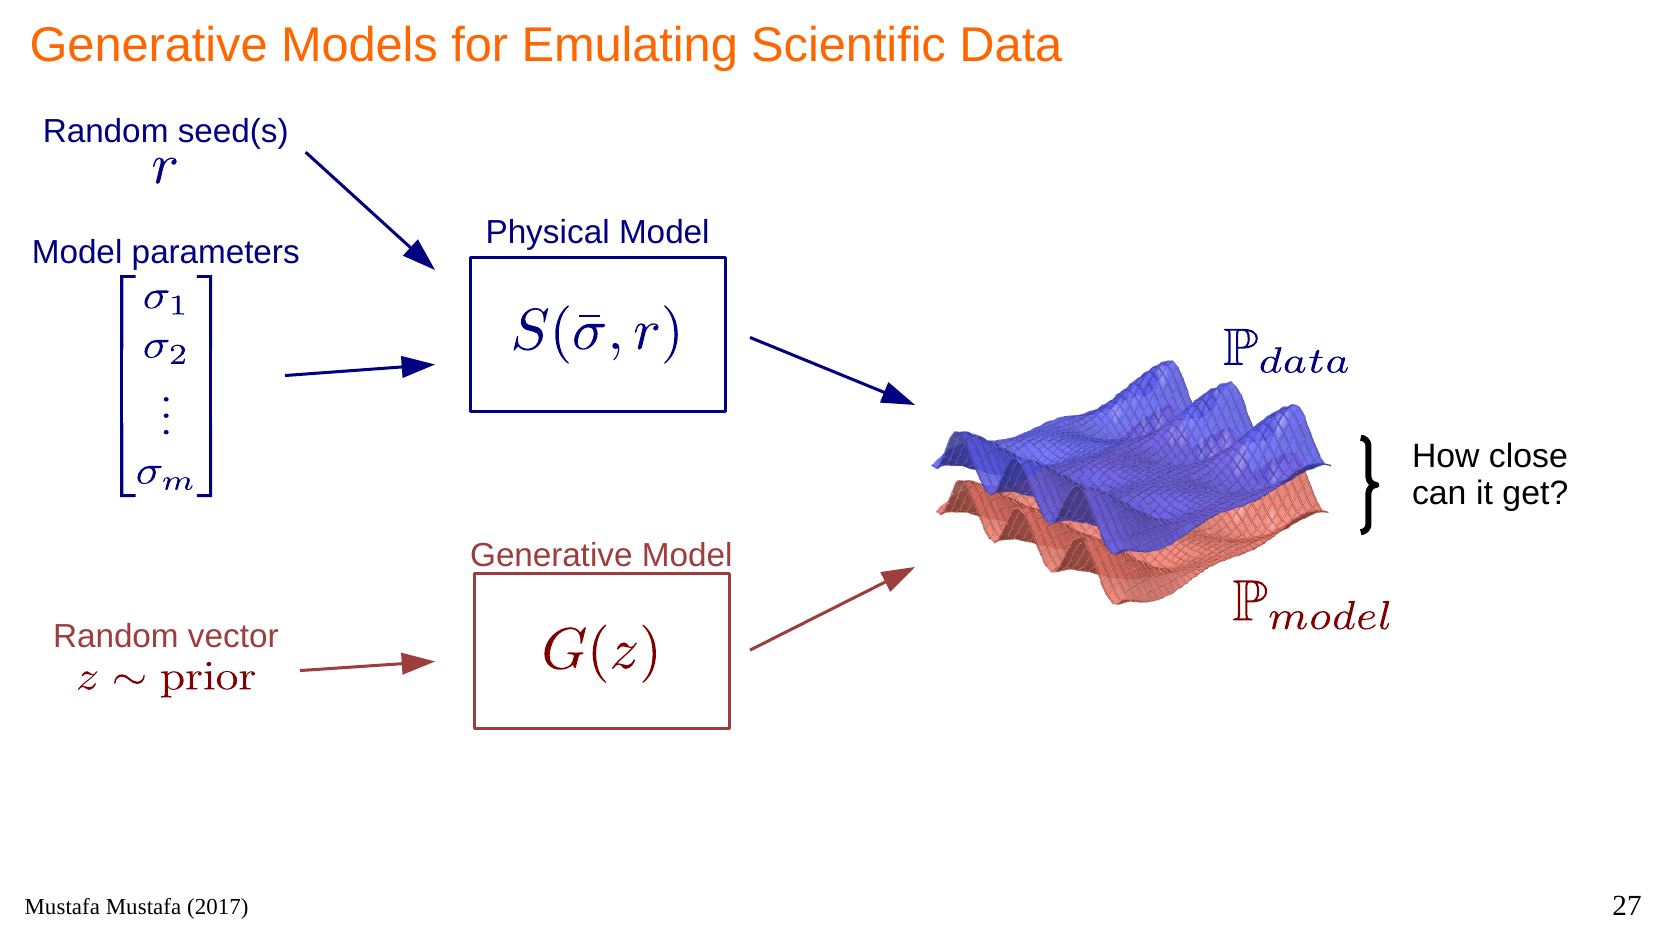

# Generative Models for Emulating Scientific Data
Random seed(s)
Physical Model
Model parameters
How close can it get?
Generative Model
Random vector
27
Mustafa Mustafa (2017)